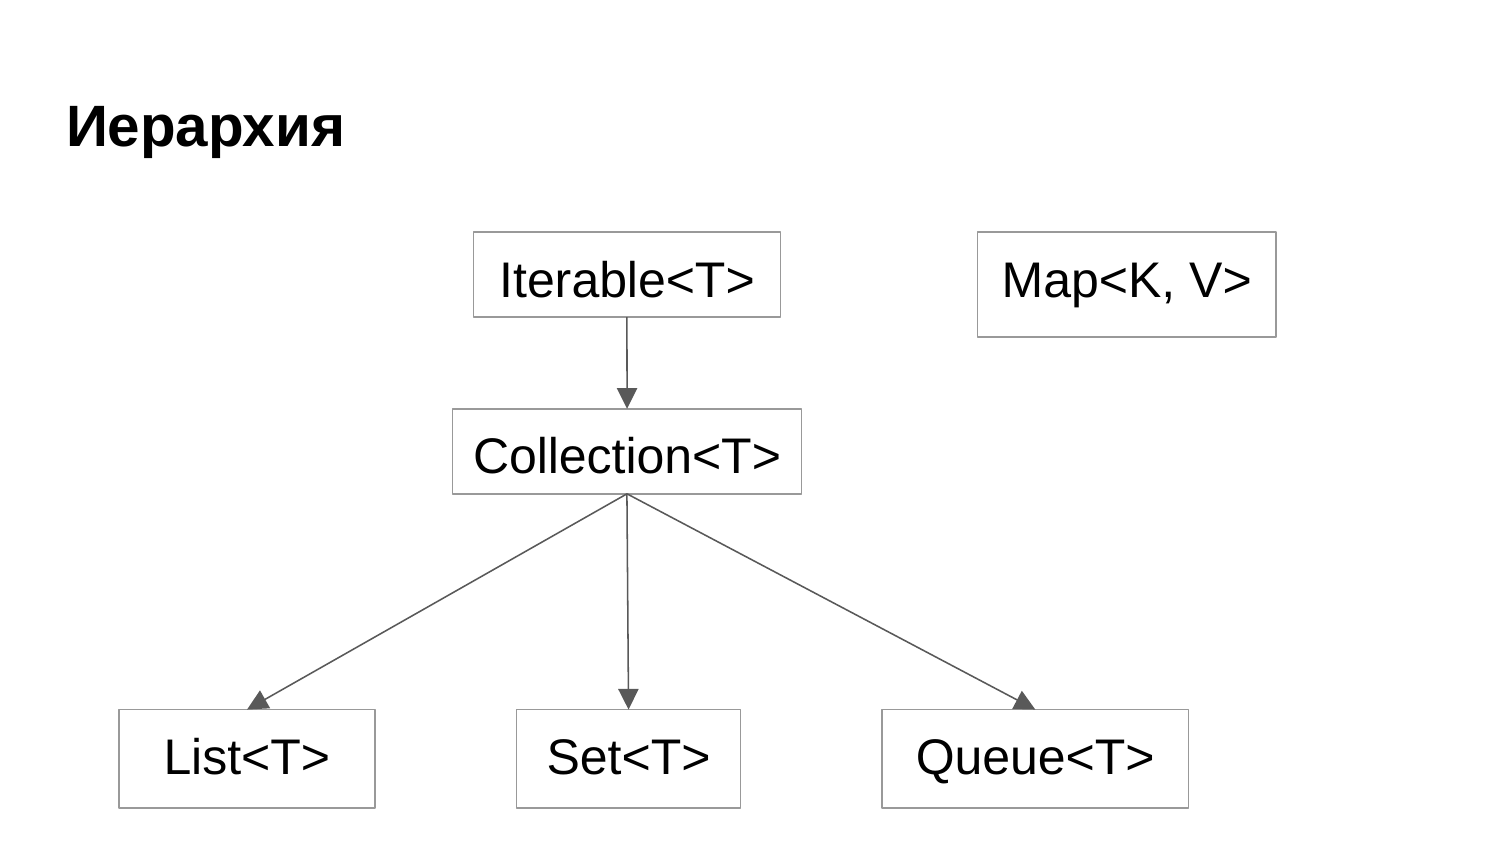

# Иерархия
Iterable<T>
Map<K, V>
Collection<T>
List<T>
Set<T>
Queue<T>